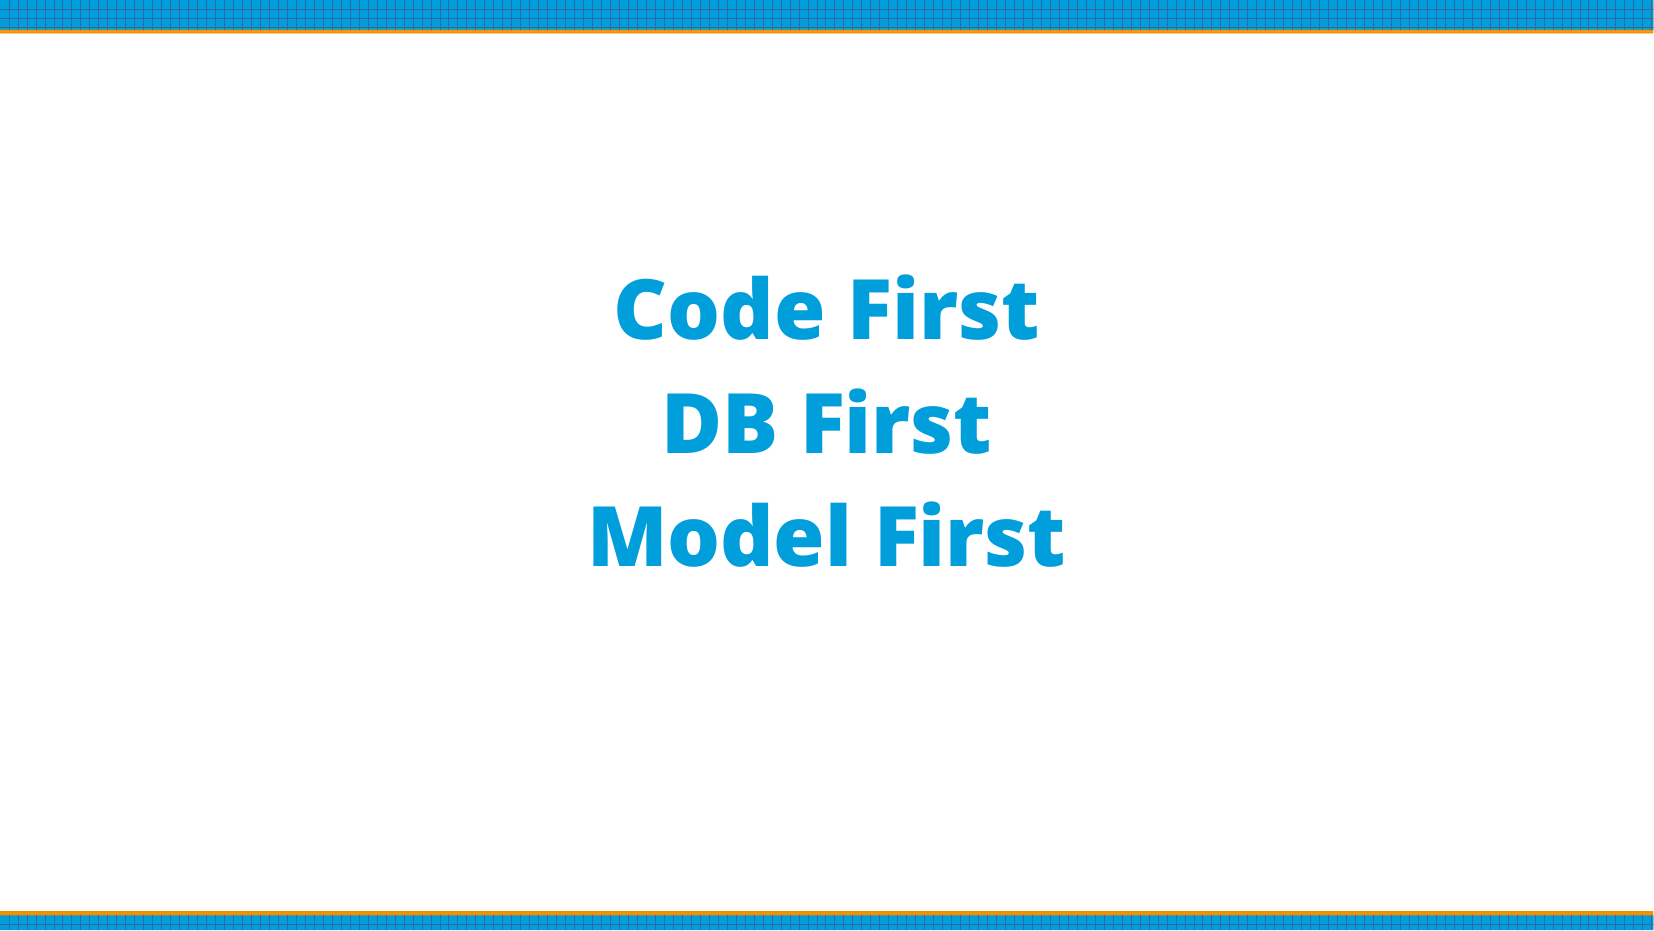

# Code First
DB First
Model First